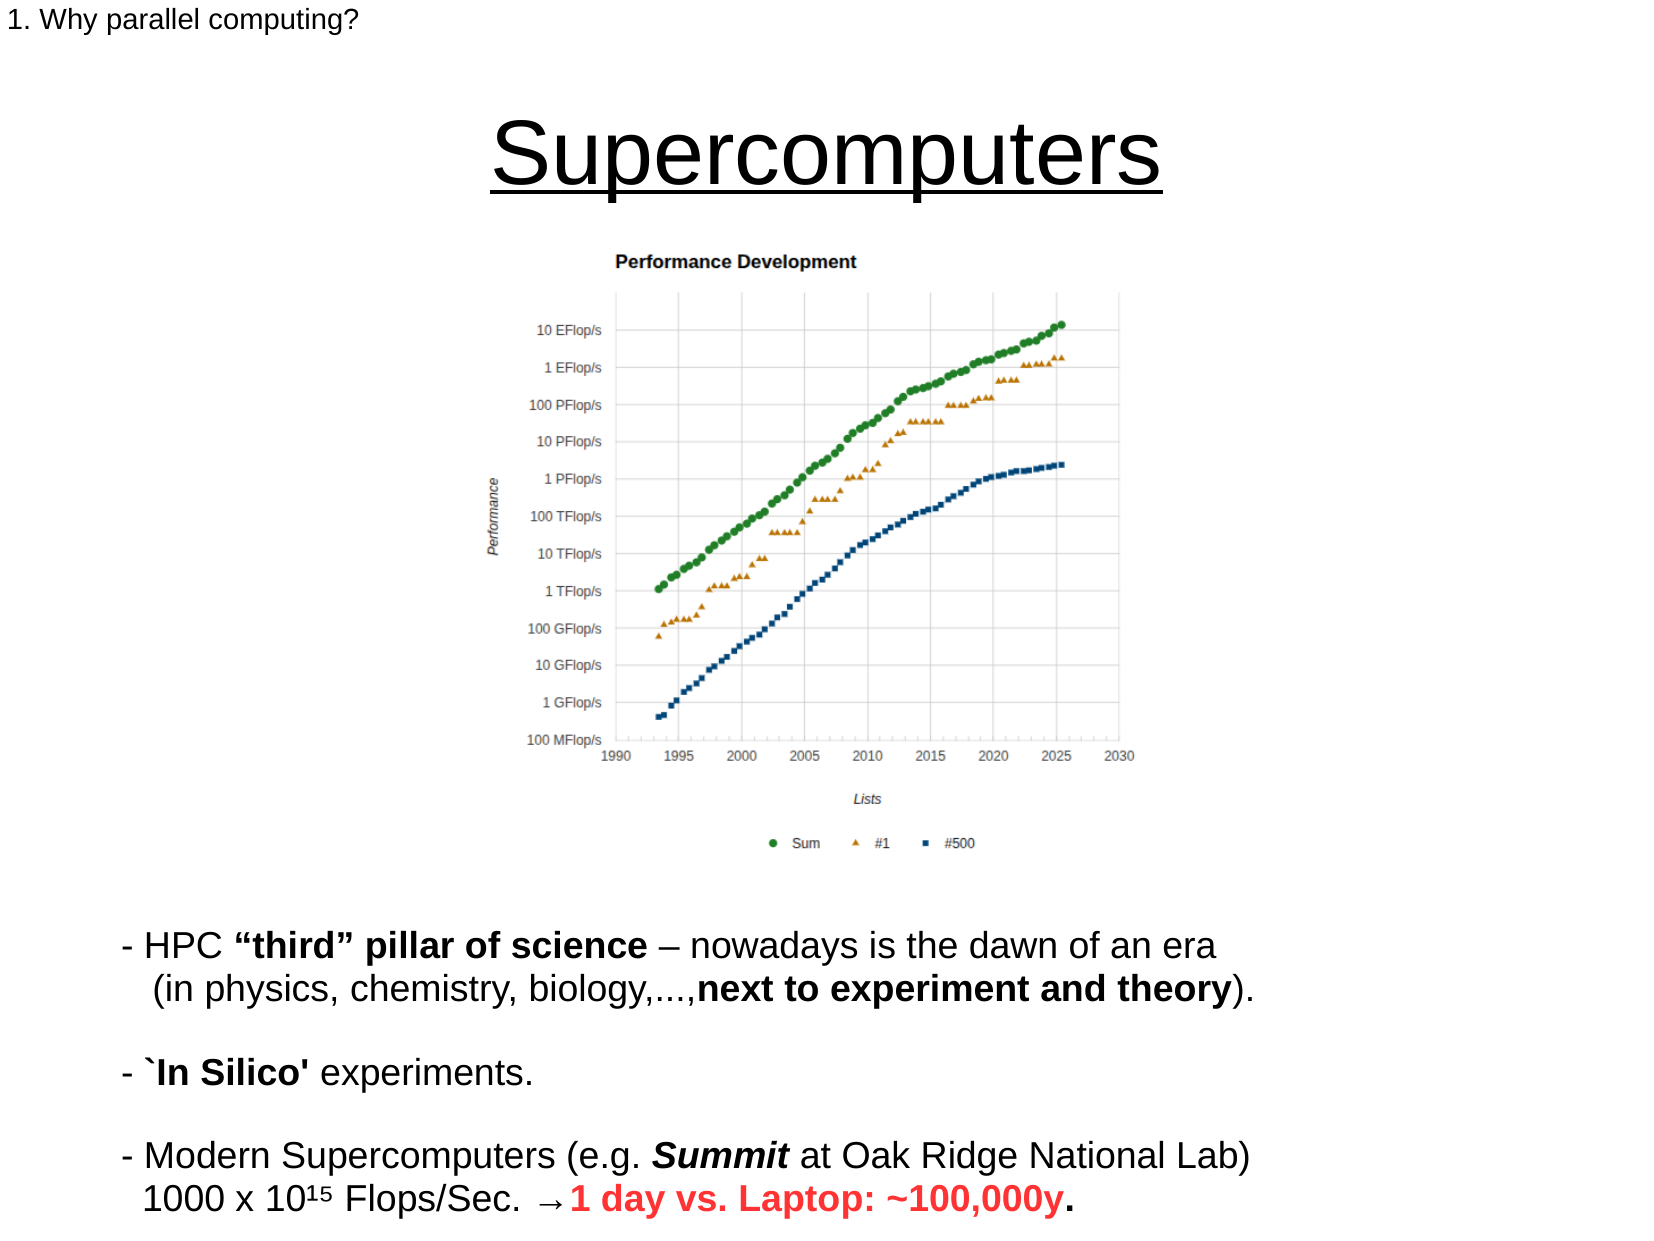

1. Why parallel computing?
# Supercomputers
- HPC “third” pillar of science – nowadays is the dawn of an era
 (in physics, chemistry, biology,...,next to experiment and theory).
- `In Silico' experiments.
- Modern Supercomputers (e.g. Summit at Oak Ridge National Lab)
 1000 x 10¹⁵ Flops/Sec. →1 day vs. Laptop: ~100,000y.